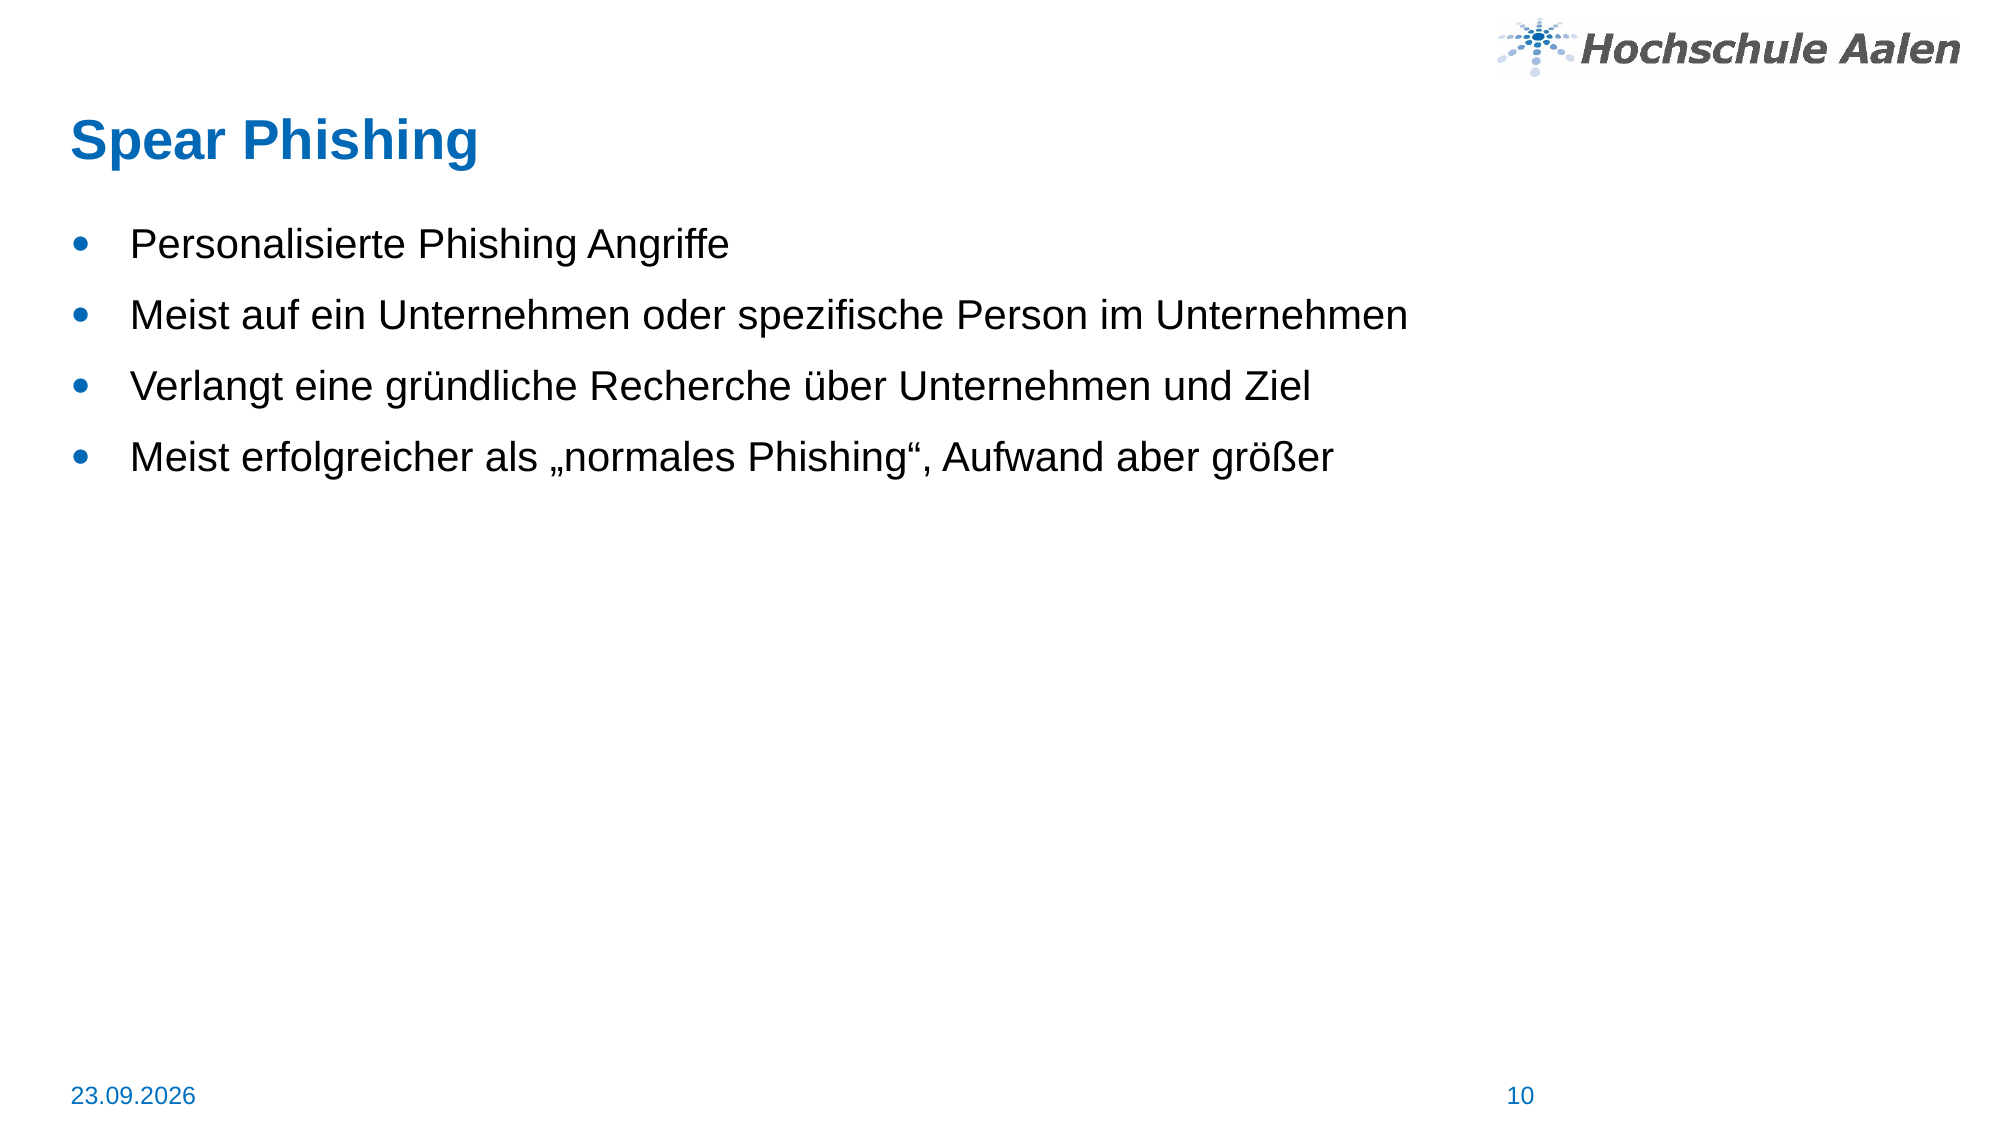

# Spear Phishing
Personalisierte Phishing Angriffe
Meist auf ein Unternehmen oder spezifische Person im Unternehmen
Verlangt eine gründliche Recherche über Unternehmen und Ziel
Meist erfolgreicher als „normales Phishing“, Aufwand aber größer